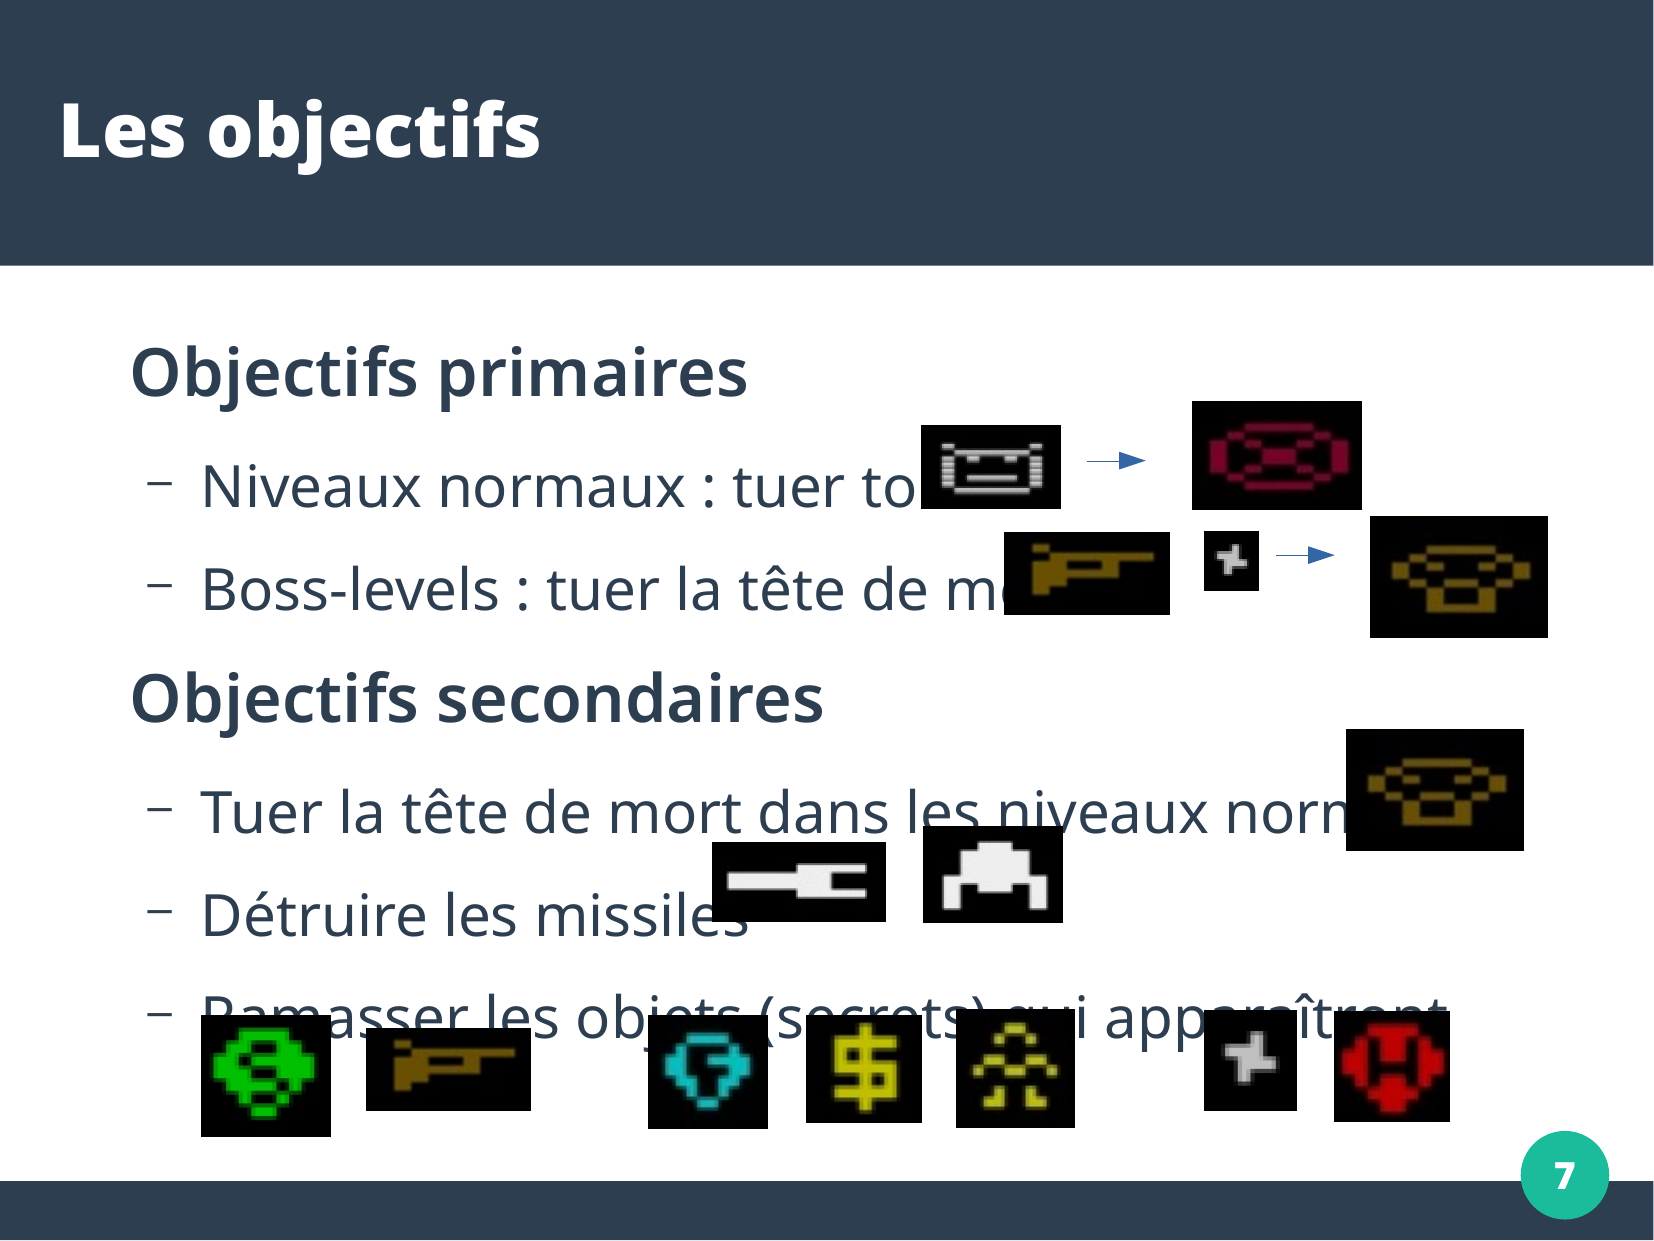

# Les objectifs
Objectifs primaires
Niveaux normaux : tuer tous
Boss-levels : tuer la tête de mort
Objectifs secondaires
Tuer la tête de mort dans les niveaux normaux
Détruire les missiles
Ramasser les objets (secrets) qui apparaîtront
7